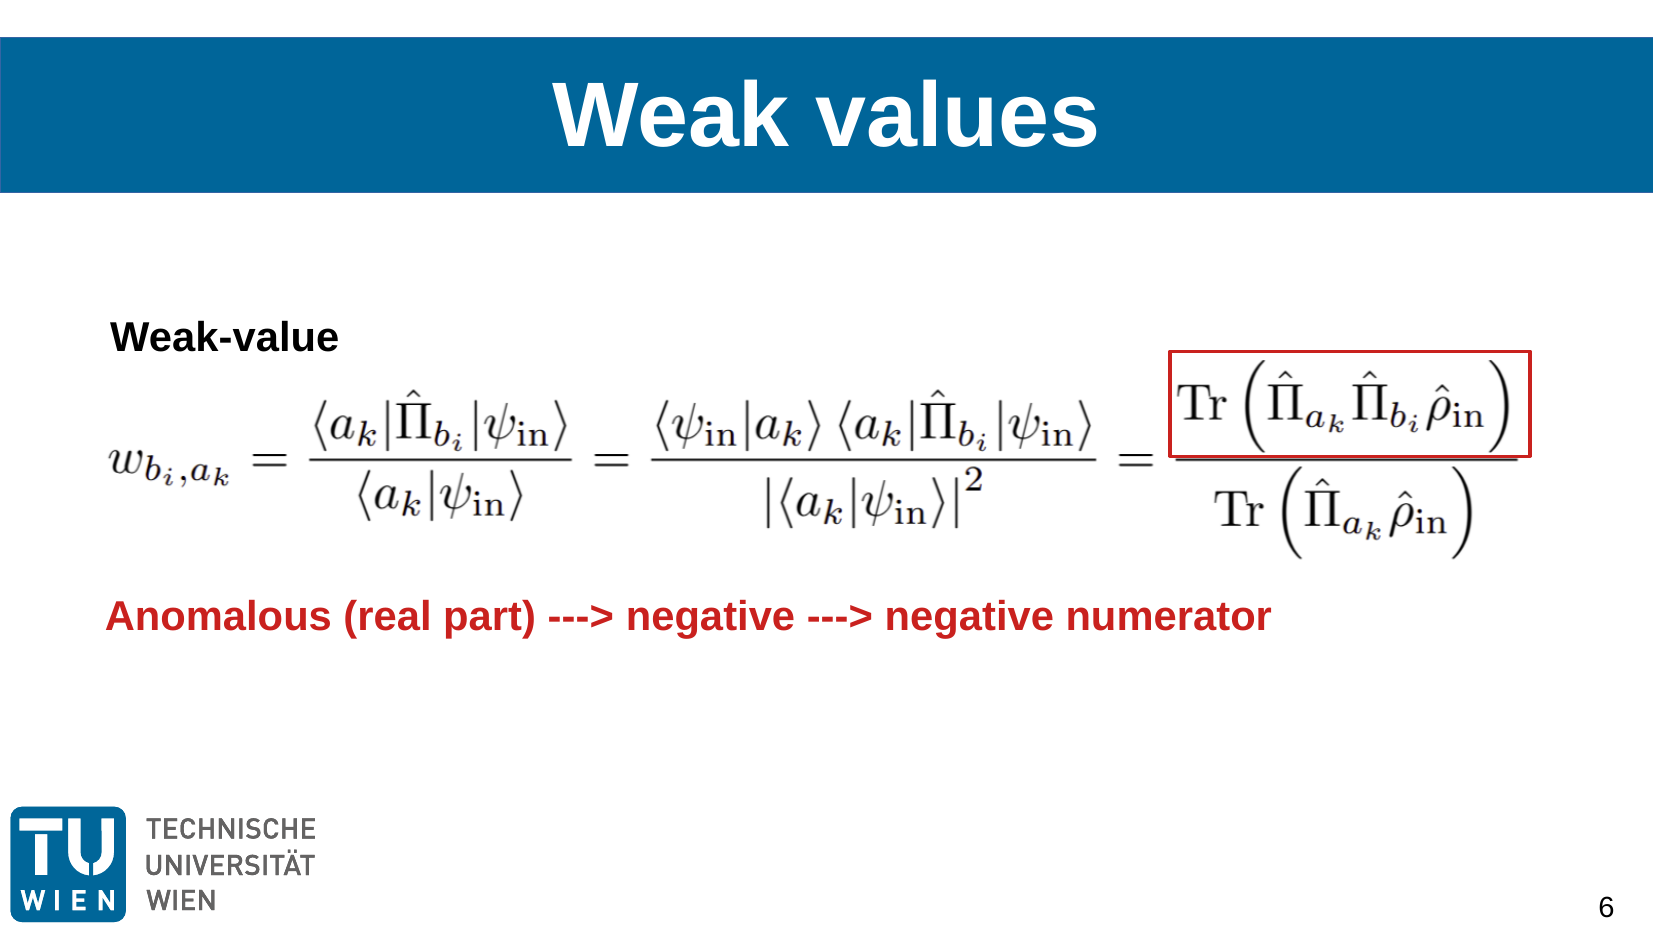

# Weak values
Weak-value
Anomalous (real part) ---> negative ---> negative numerator